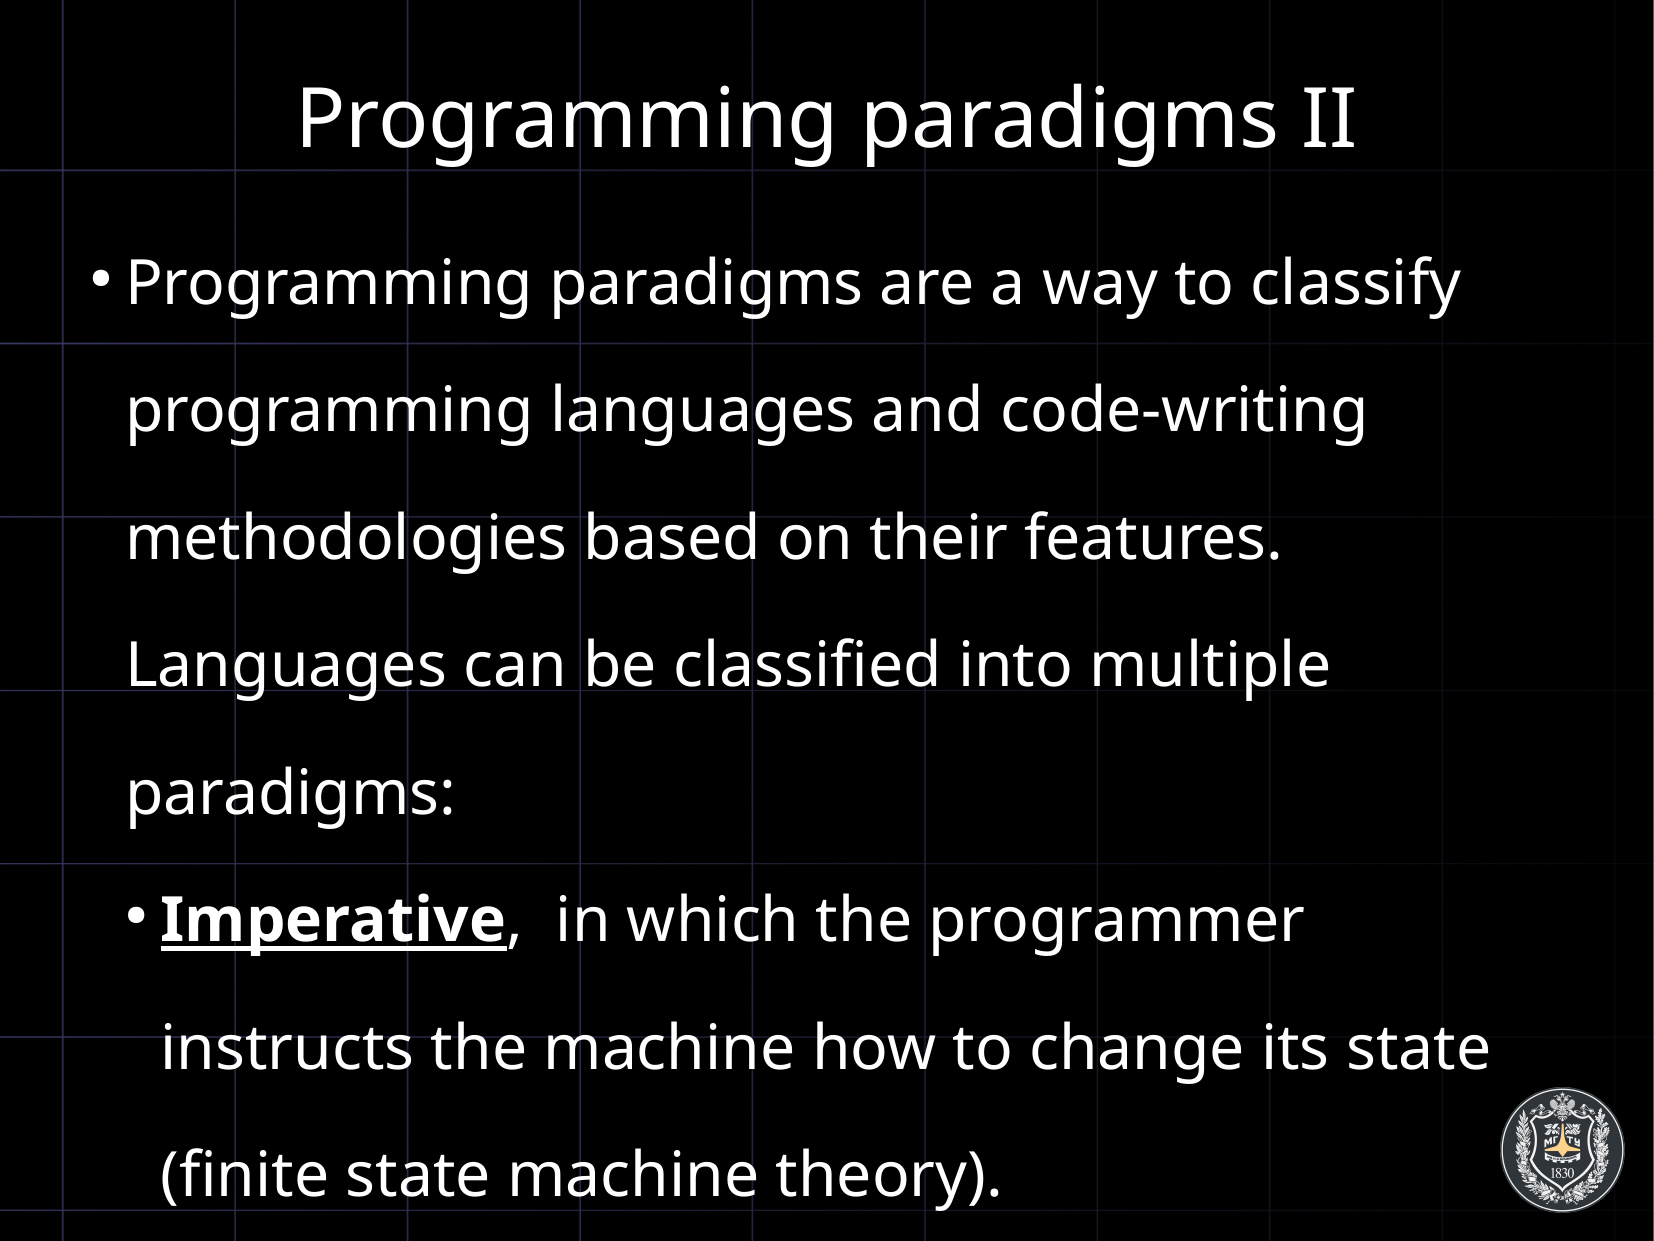

# Programming paradigms II
Programming paradigms are a way to classify programming languages and code-writing methodologies based on their features. Languages can be classified into multiple paradigms:
Imperative, in which the programmer instructs the machine how to change its state (finite state machine theory).
Procedural, which groups instructions into procedures (functions).
Declarative, in which the programmer declares
the desired result, but not how to compute it.